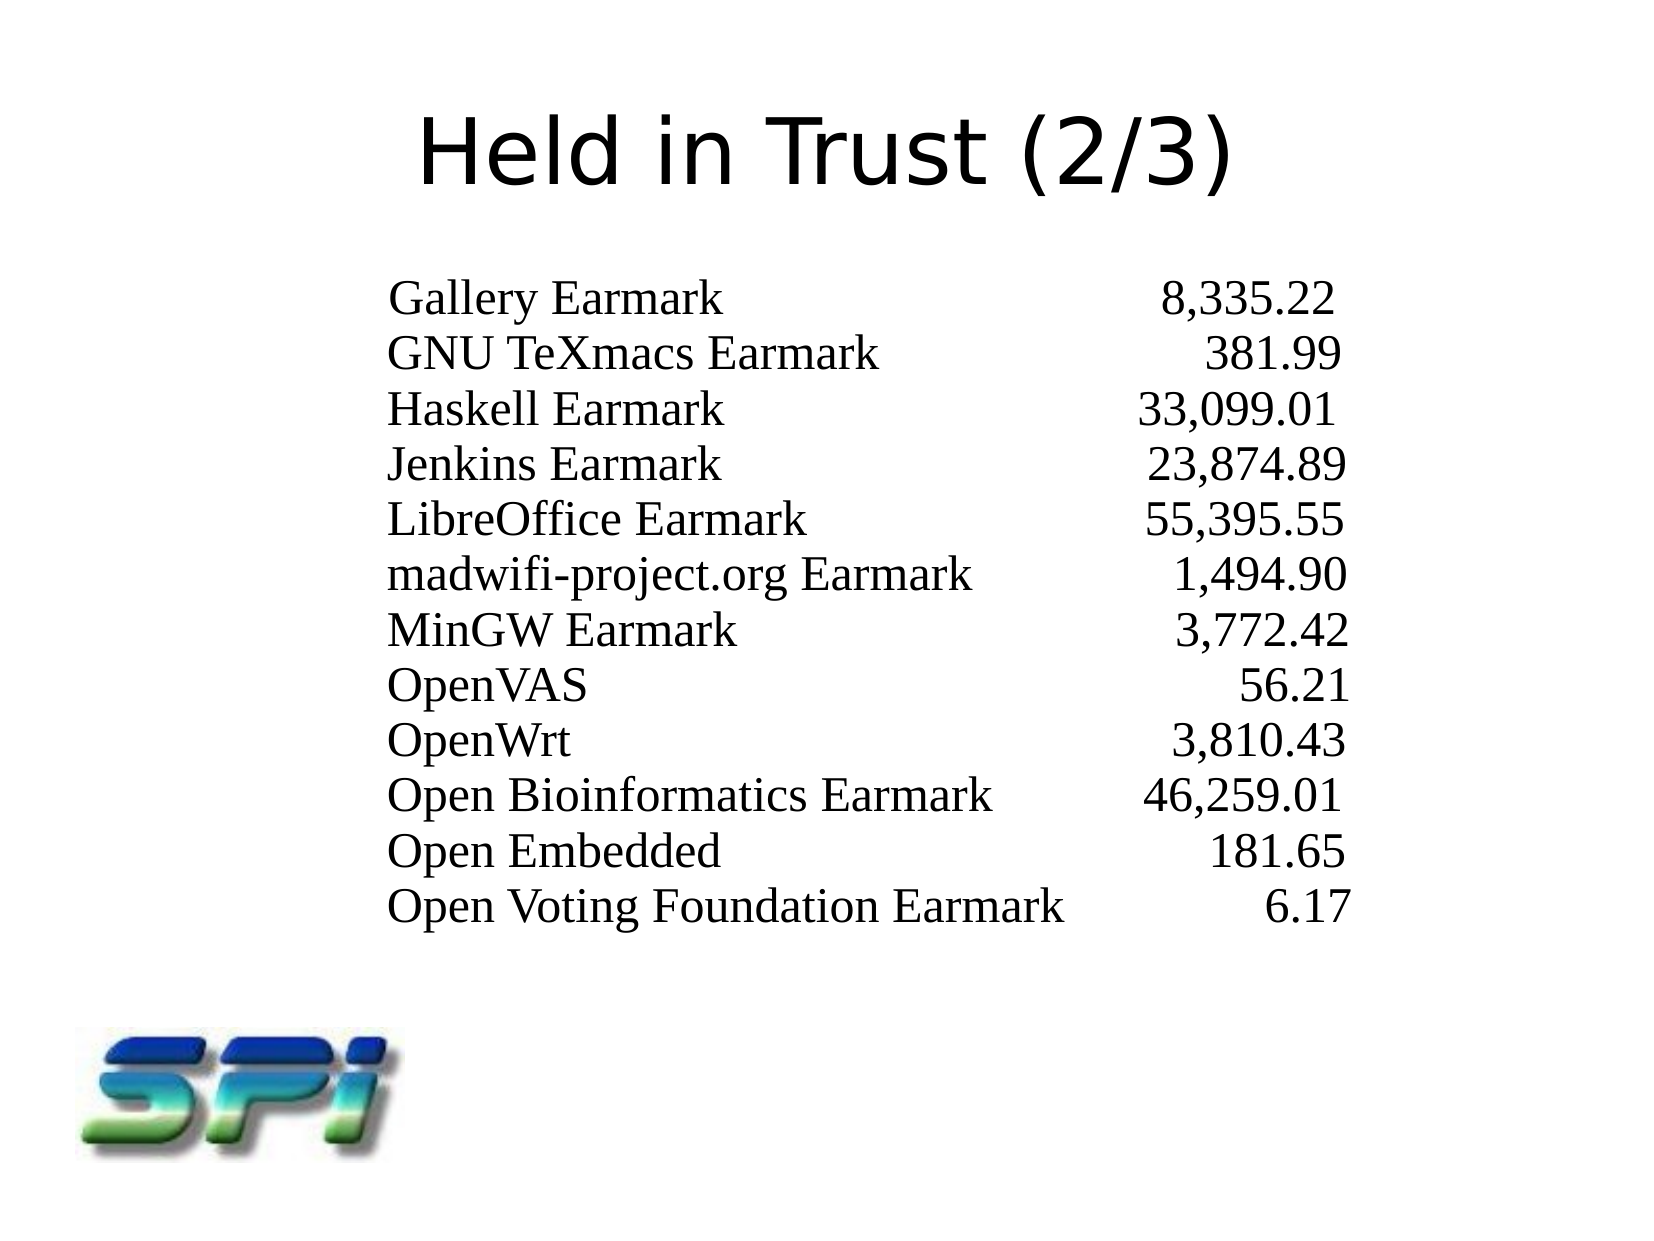

# Held in Trust (2/3)
 Gallery Earmark 8,335.22
	 GNU TeXmacs Earmark 381.99
	 Haskell Earmark 33,099.01
	 Jenkins Earmark 23,874.89
	 LibreOffice Earmark 55,395.55
	 madwifi-project.org Earmark 1,494.90
	 MinGW Earmark 3,772.42
	 OpenVAS 56.21
	 OpenWrt 3,810.43
	 Open Bioinformatics Earmark 46,259.01
	 Open Embedded 181.65
	 Open Voting Foundation Earmark 6.17